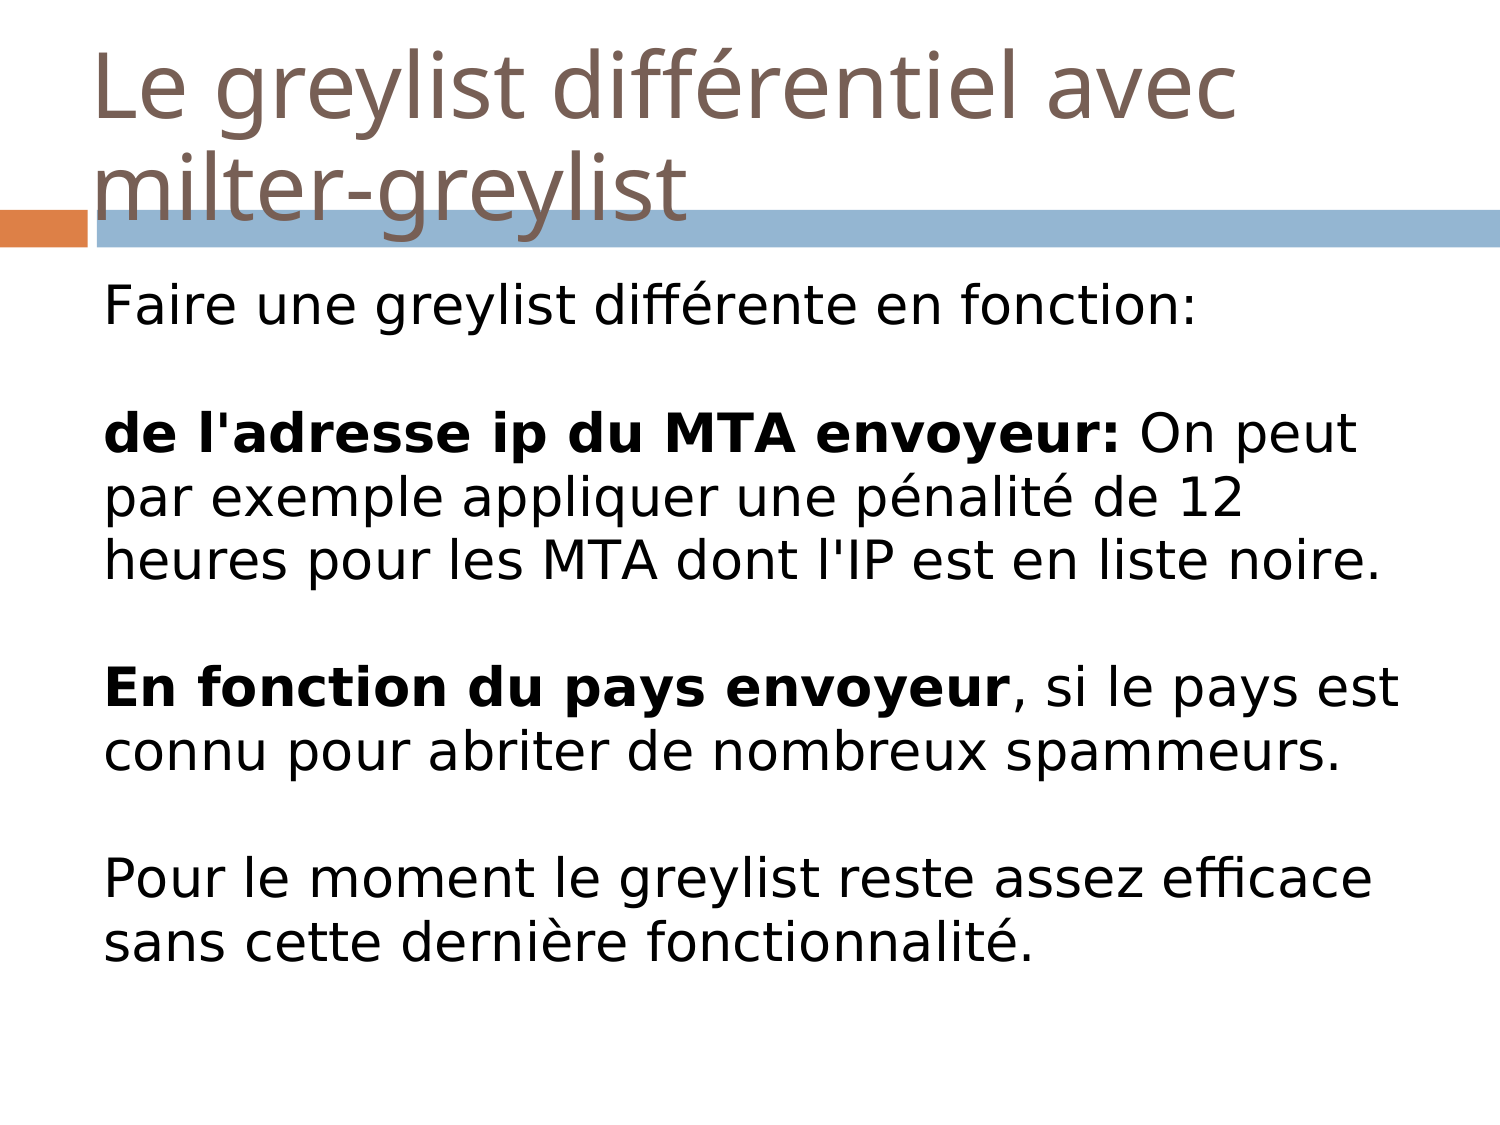

# Le greylist différentiel avec milter-greylist
Faire une greylist différente en fonction:
de l'adresse ip du MTA envoyeur: On peut par exemple appliquer une pénalité de 12 heures pour les MTA dont l'IP est en liste noire.
En fonction du pays envoyeur, si le pays est connu pour abriter de nombreux spammeurs.
Pour le moment le greylist reste assez efficace sans cette dernière fonctionnalité.